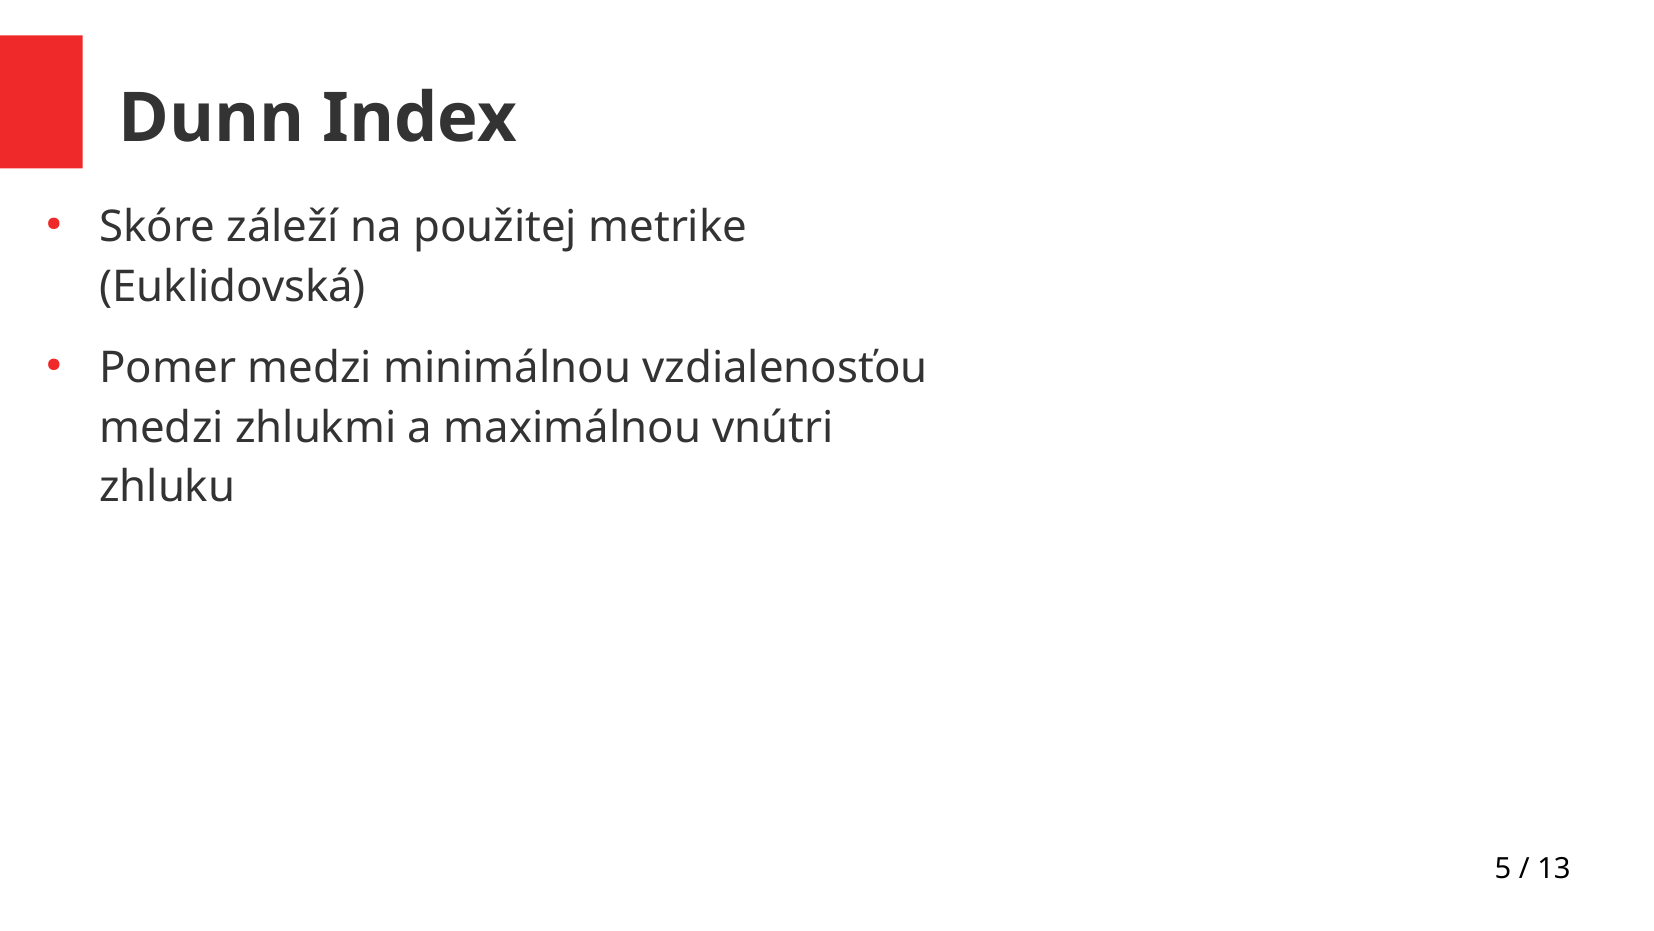

# Dunn Index
Skóre záleží na použitej metrike (Euklidovská)
Pomer medzi minimálnou vzdialenosťou medzi zhlukmi a maximálnou vnútri zhluku
5